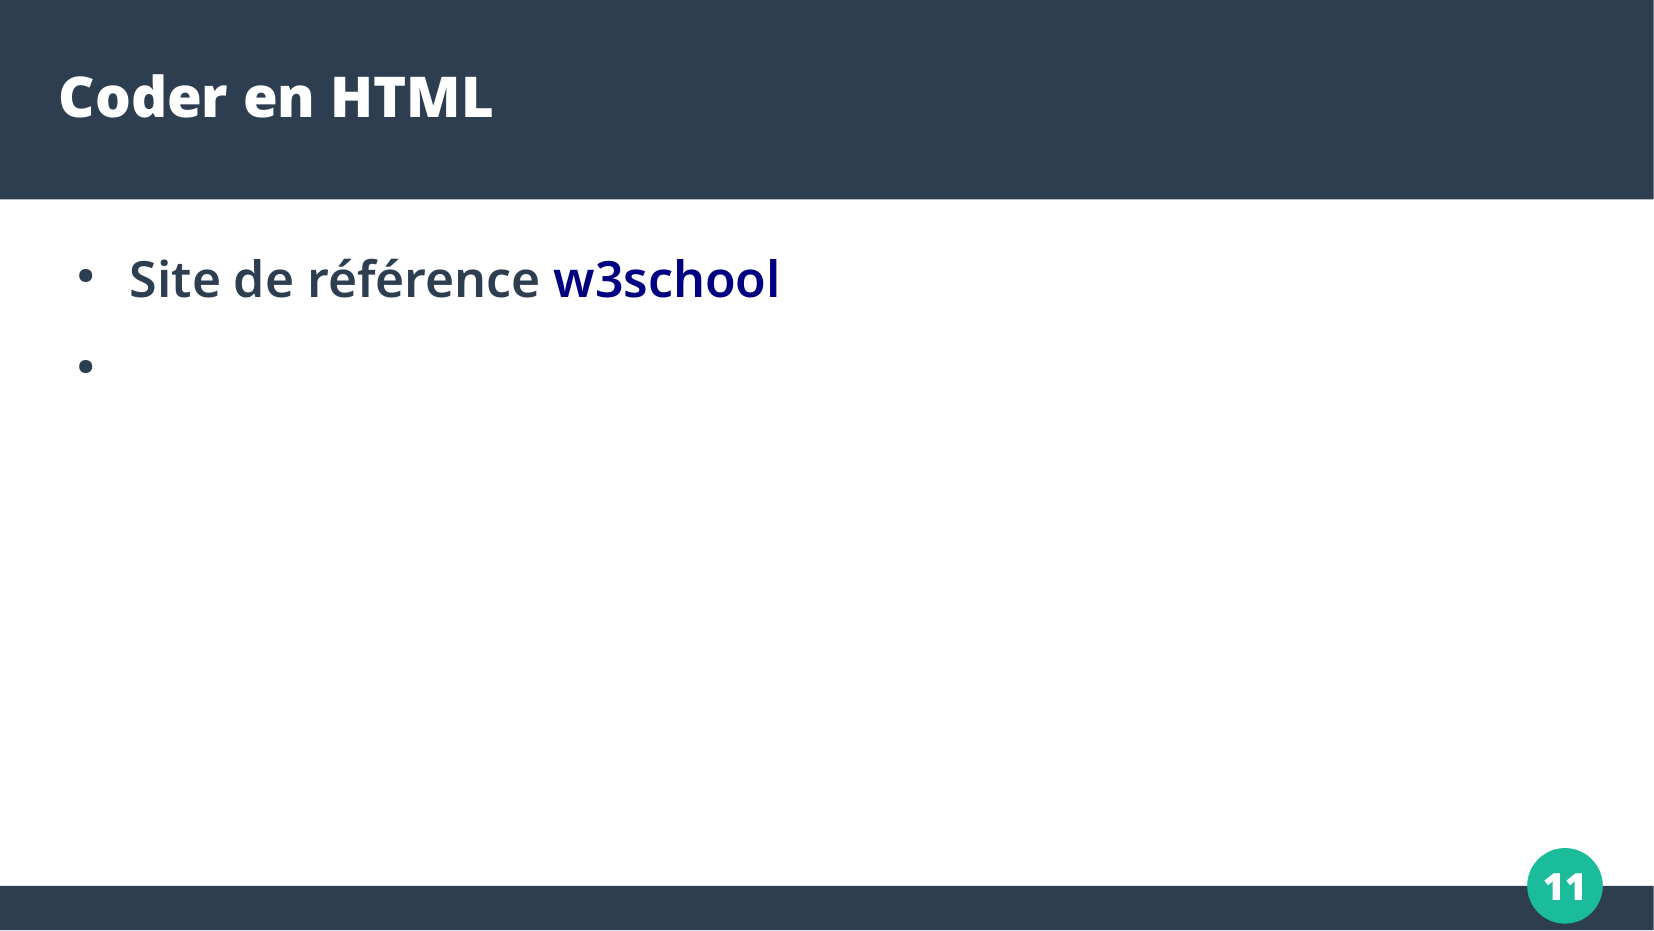

# Coder en HTML
Site de référence w3school